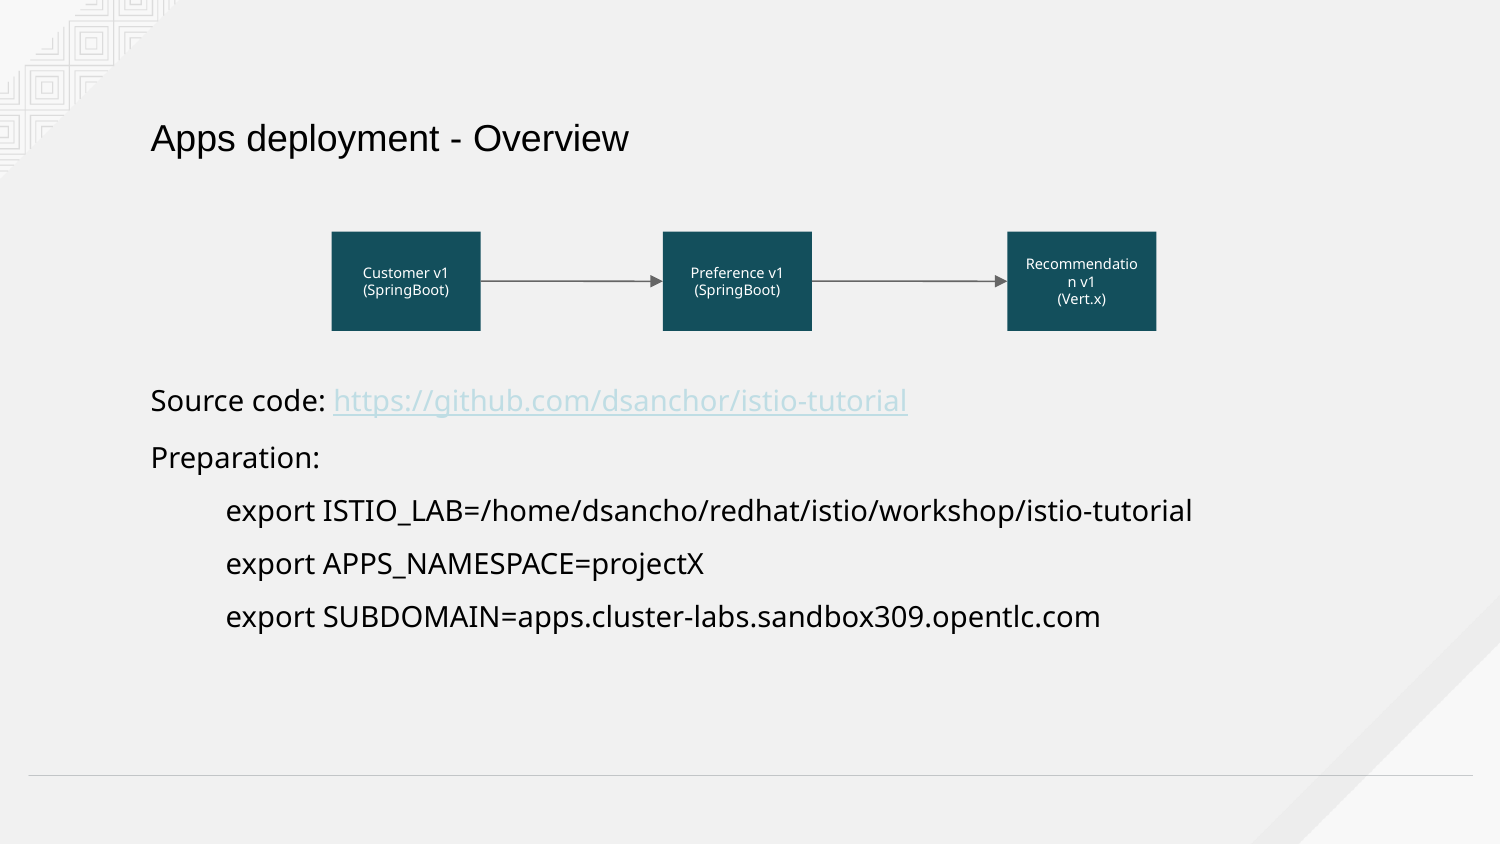

# Apps deployment - Overview
Customer v1
(SpringBoot)
Preference v1
(SpringBoot)
Recommendation v1
(Vert.x)
Source code: https://github.com/dsanchor/istio-tutorial
Preparation:
export ISTIO_LAB=/home/dsancho/redhat/istio/workshop/istio-tutorial
export APPS_NAMESPACE=projectX
export SUBDOMAIN=apps.cluster-labs.sandbox309.opentlc.com